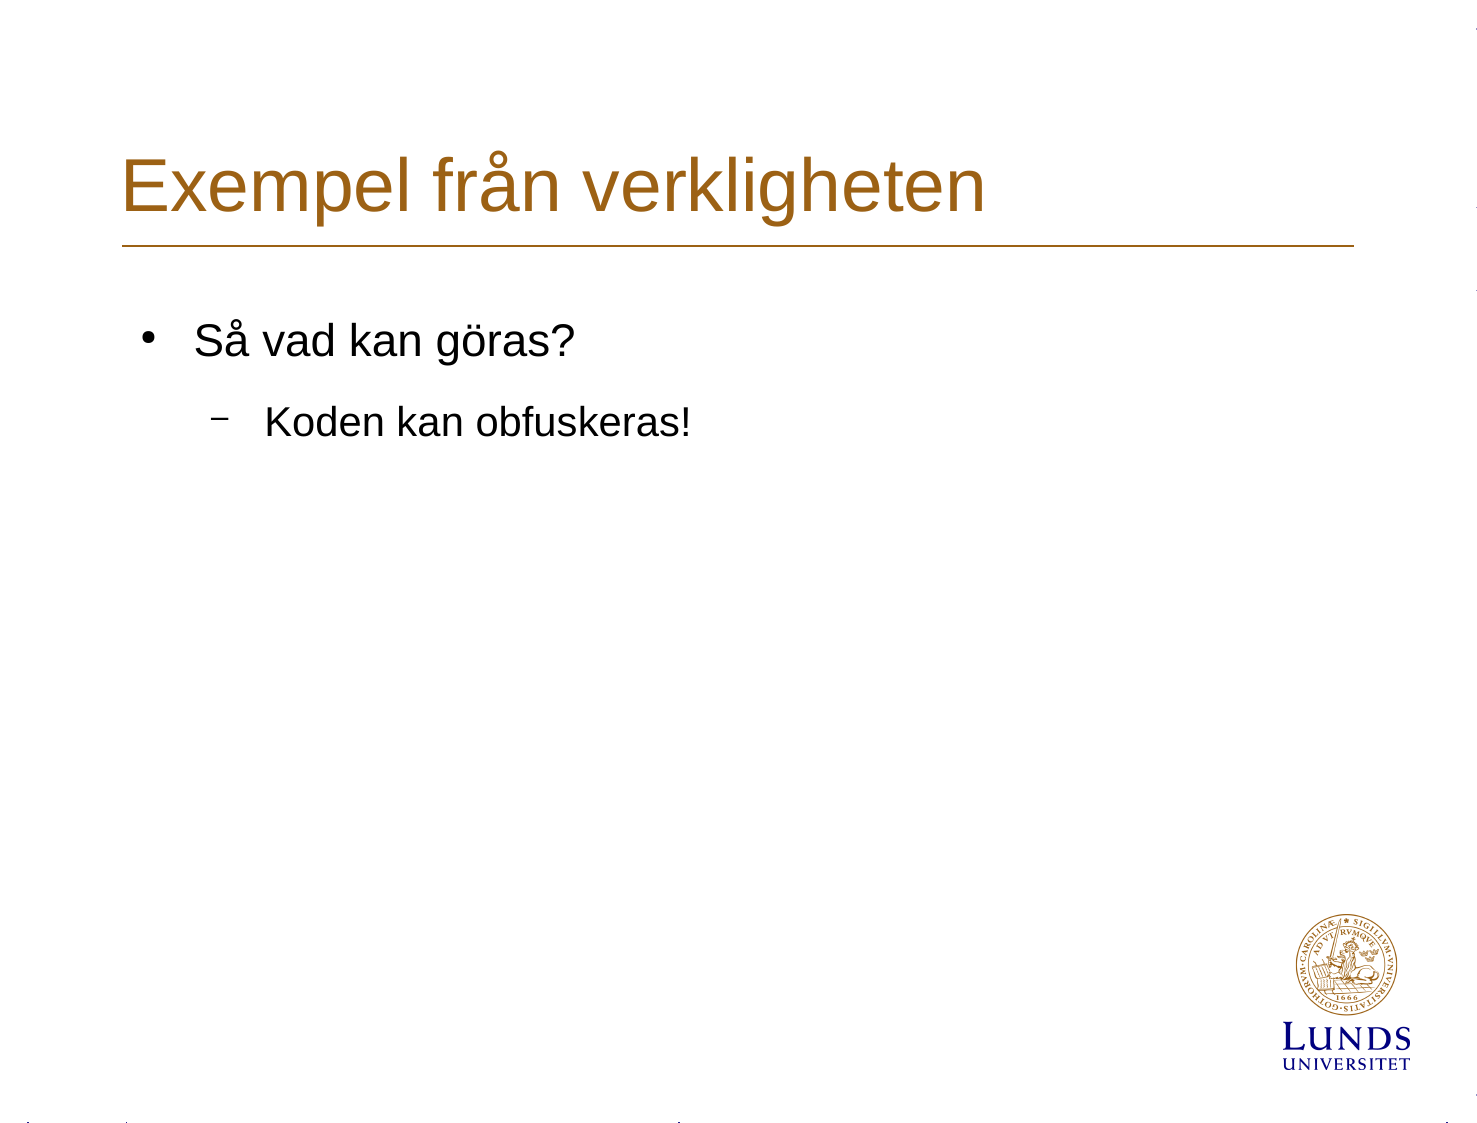

# Exempel från verkligheten
Så vad kan göras?
Koden kan obfuskeras!